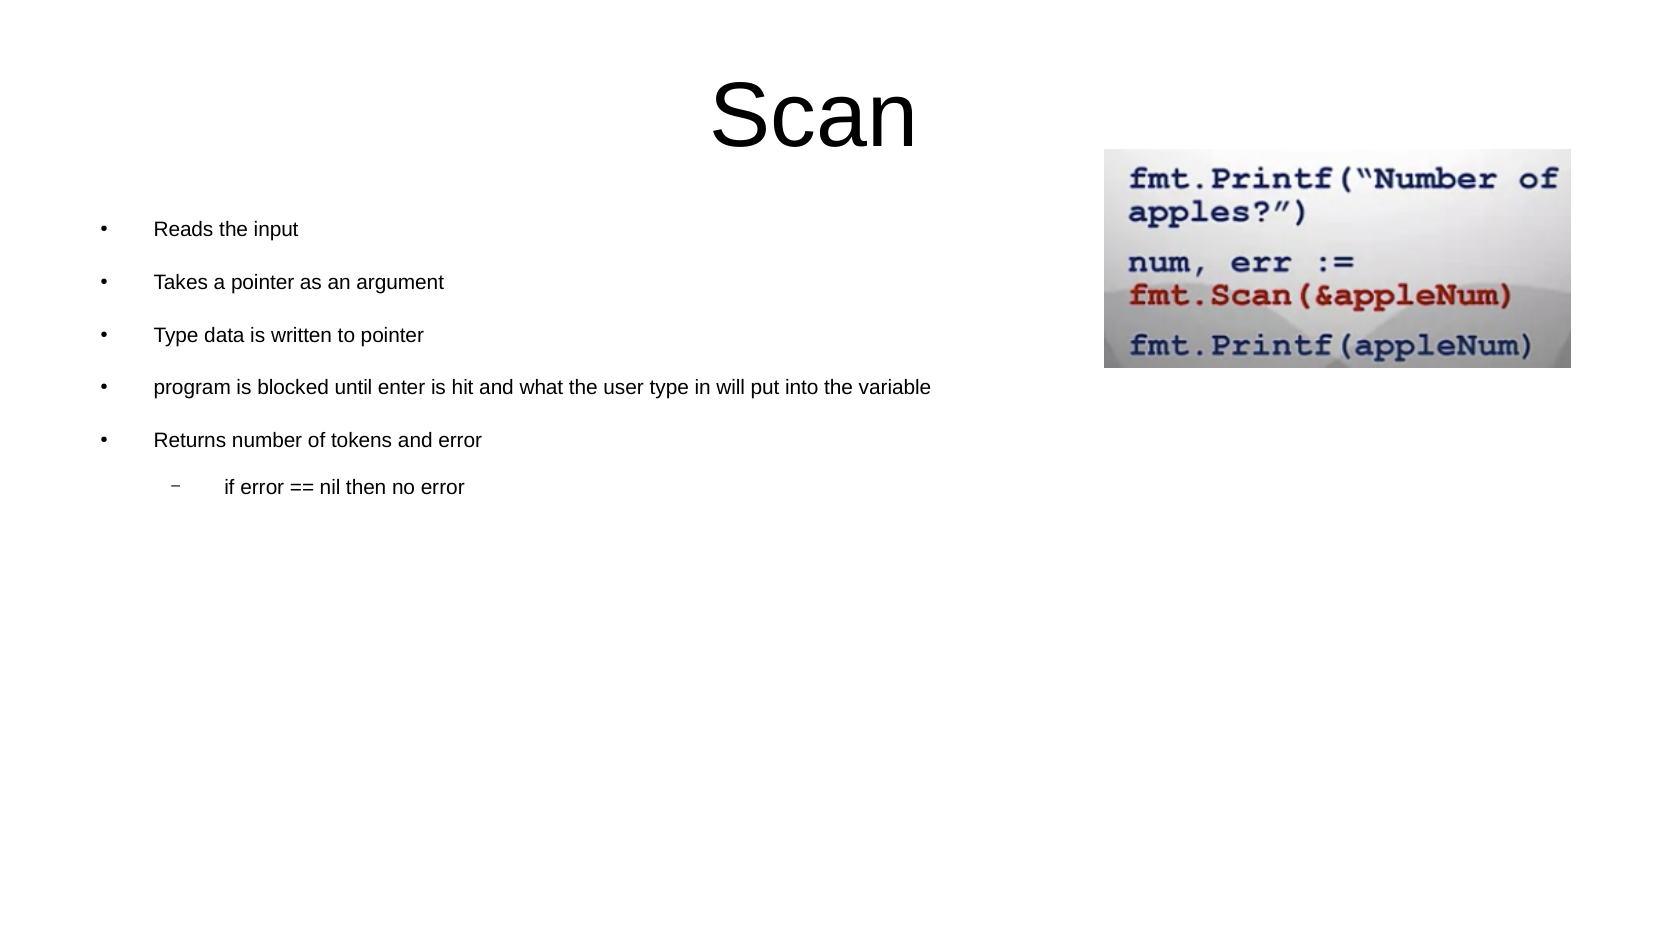

# Scan
Reads the input
Takes a pointer as an argument
Type data is written to pointer
program is blocked until enter is hit and what the user type in will put into the variable
Returns number of tokens and error
if error == nil then no error